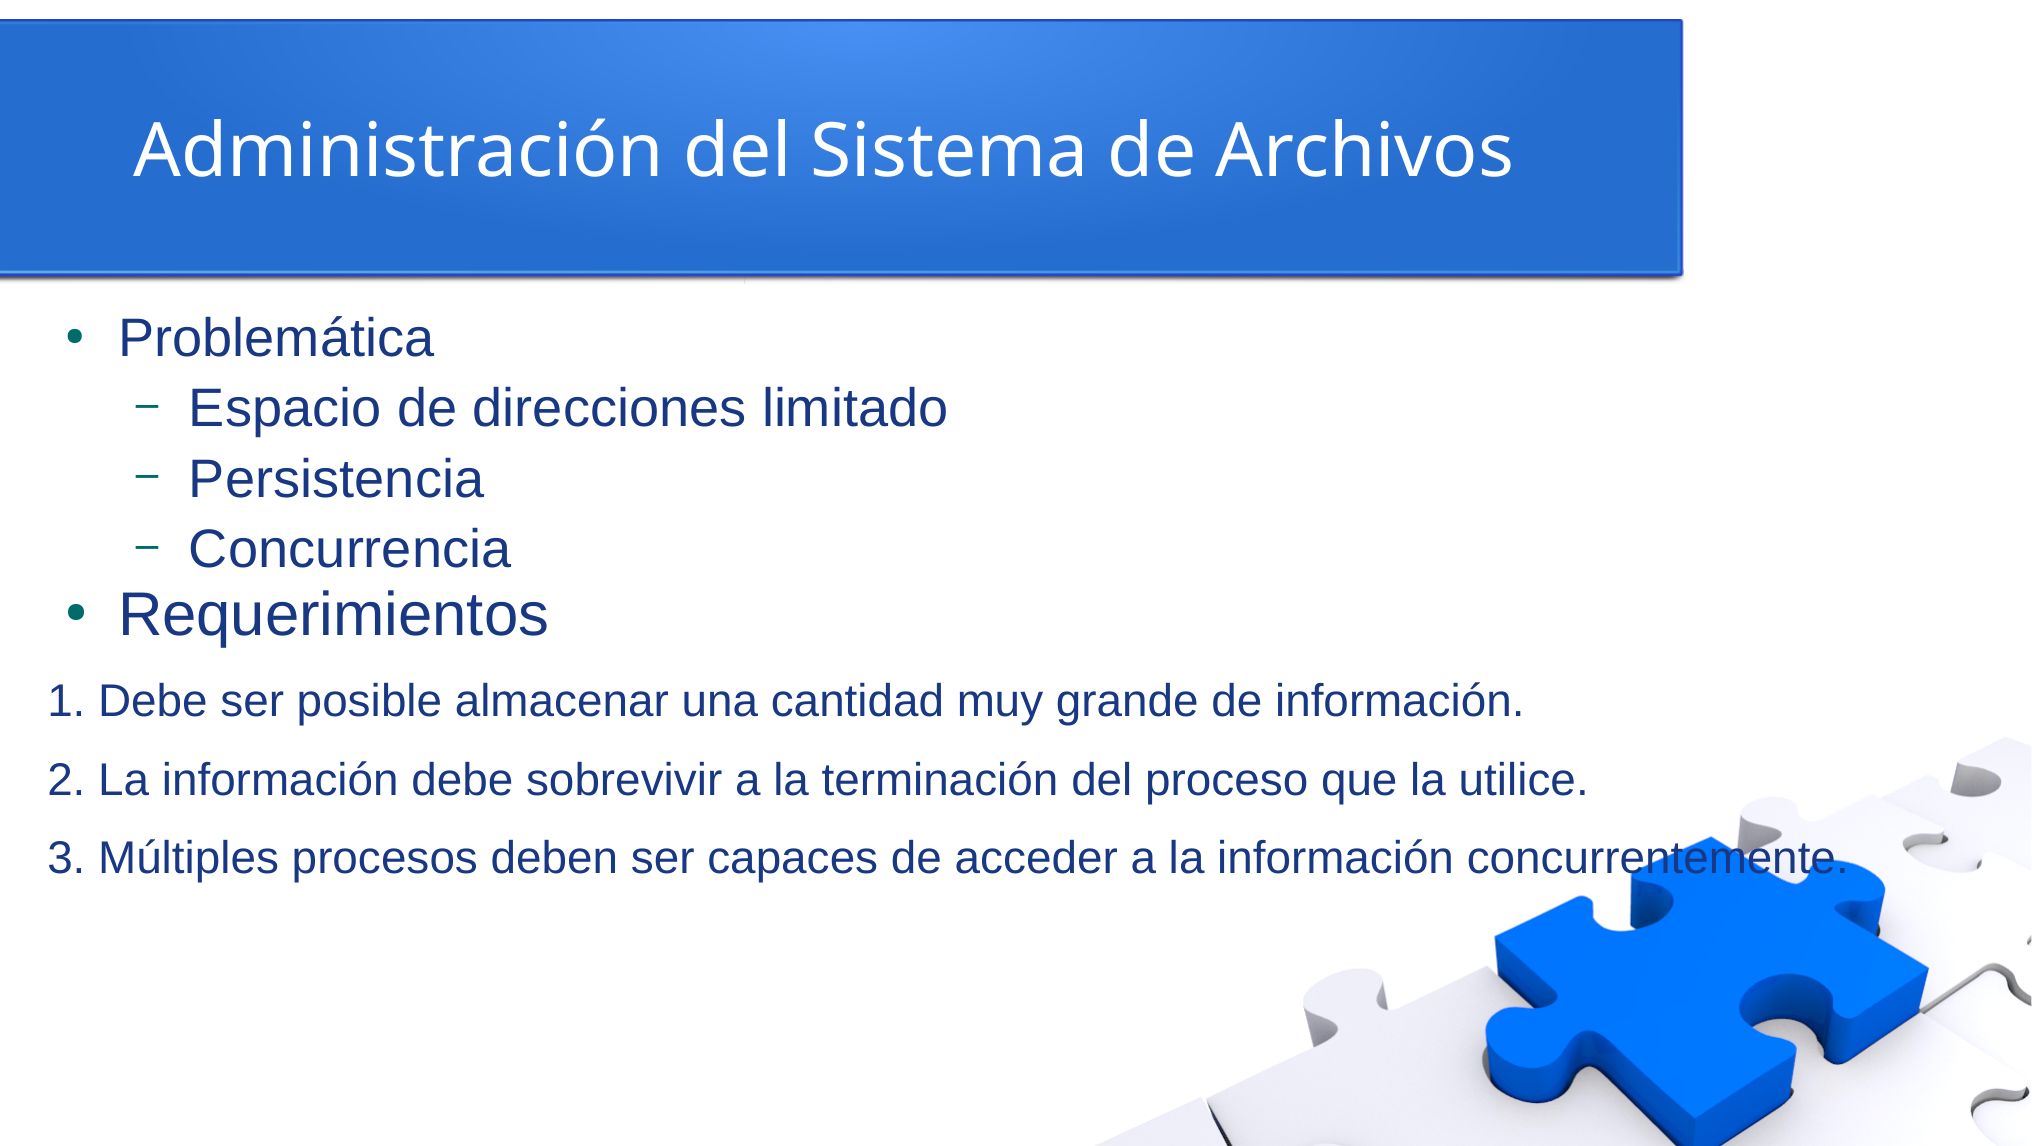

# Administración del Sistema de Archivos
Problemática
Espacio de direcciones limitado
Persistencia
Concurrencia
Requerimientos
1. Debe ser posible almacenar una cantidad muy grande de información.
2. La información debe sobrevivir a la terminación del proceso que la utilice.
3. Múltiples procesos deben ser capaces de acceder a la información concurrentemente.